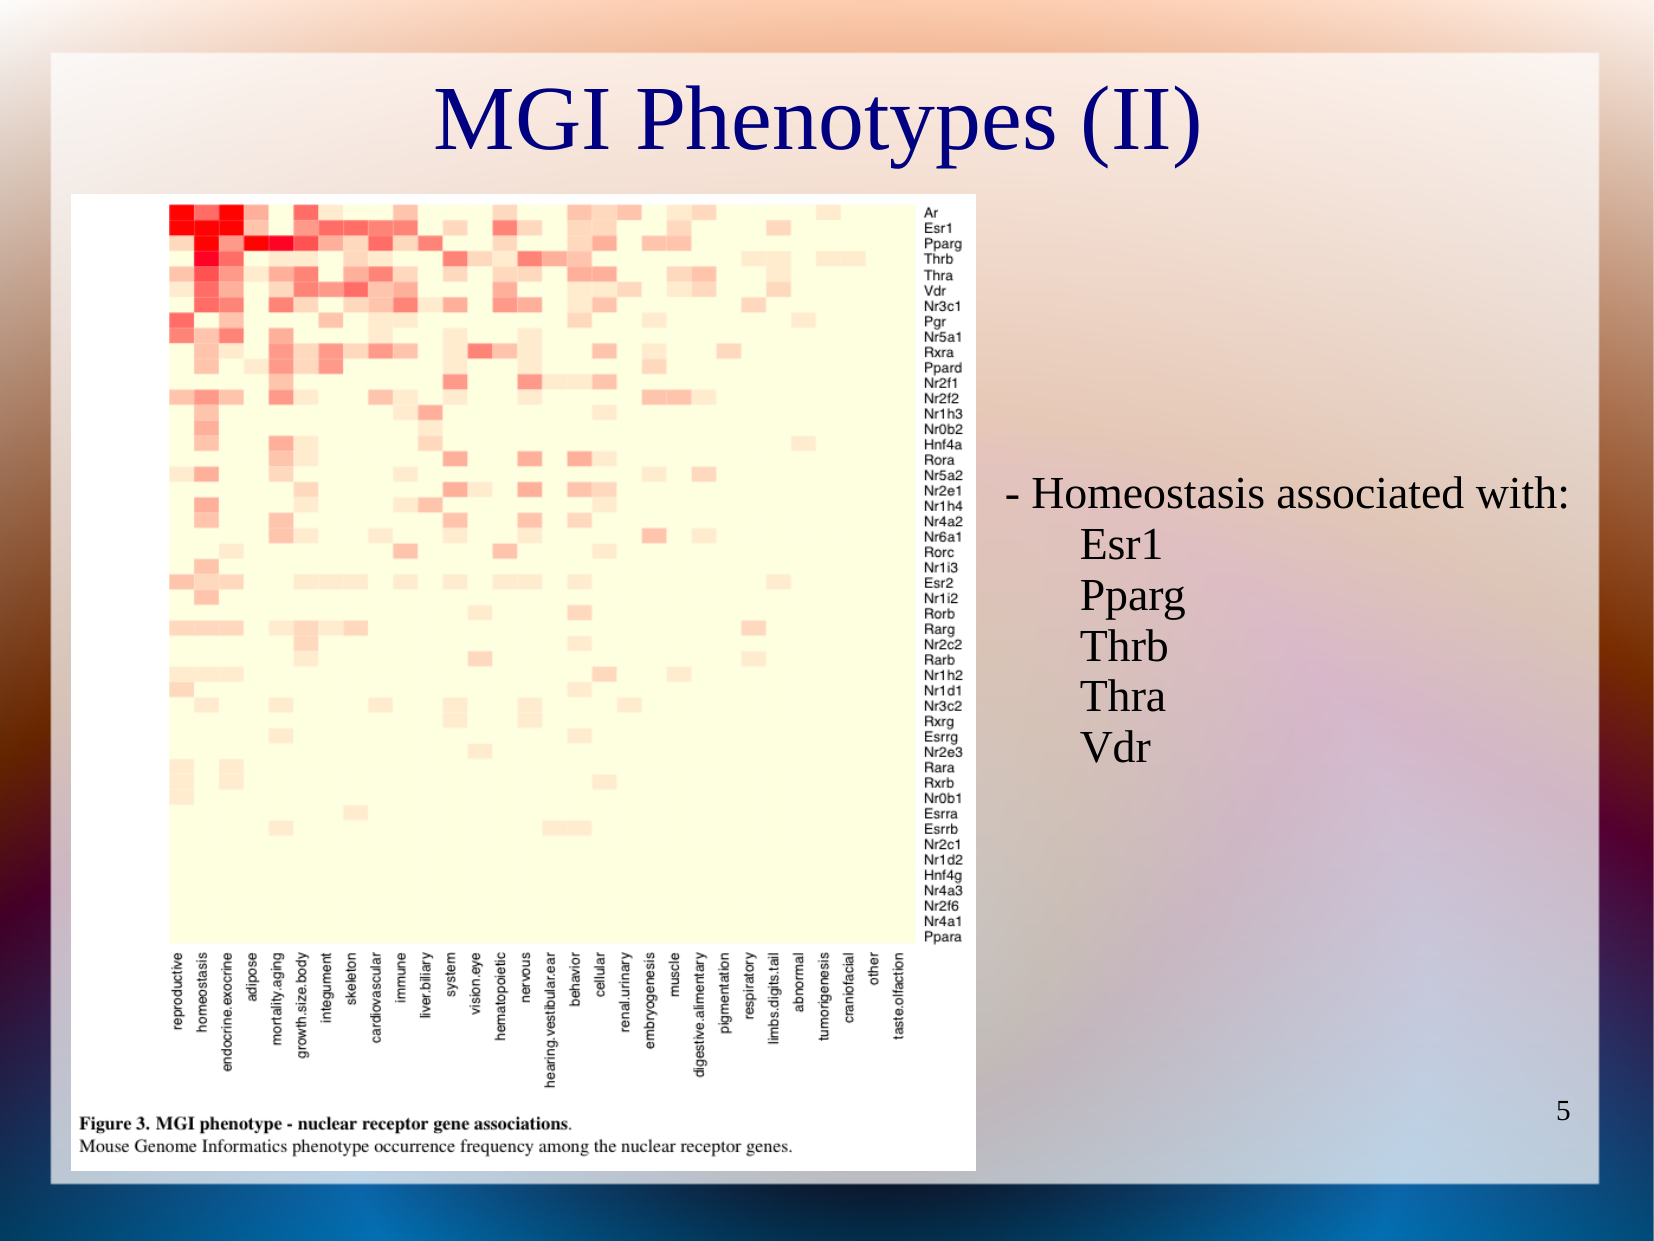

# MGI Phenotypes (II)
- Homeostasis associated with:
	Esr1
	Pparg
	Thrb
	Thra
	Vdr
5